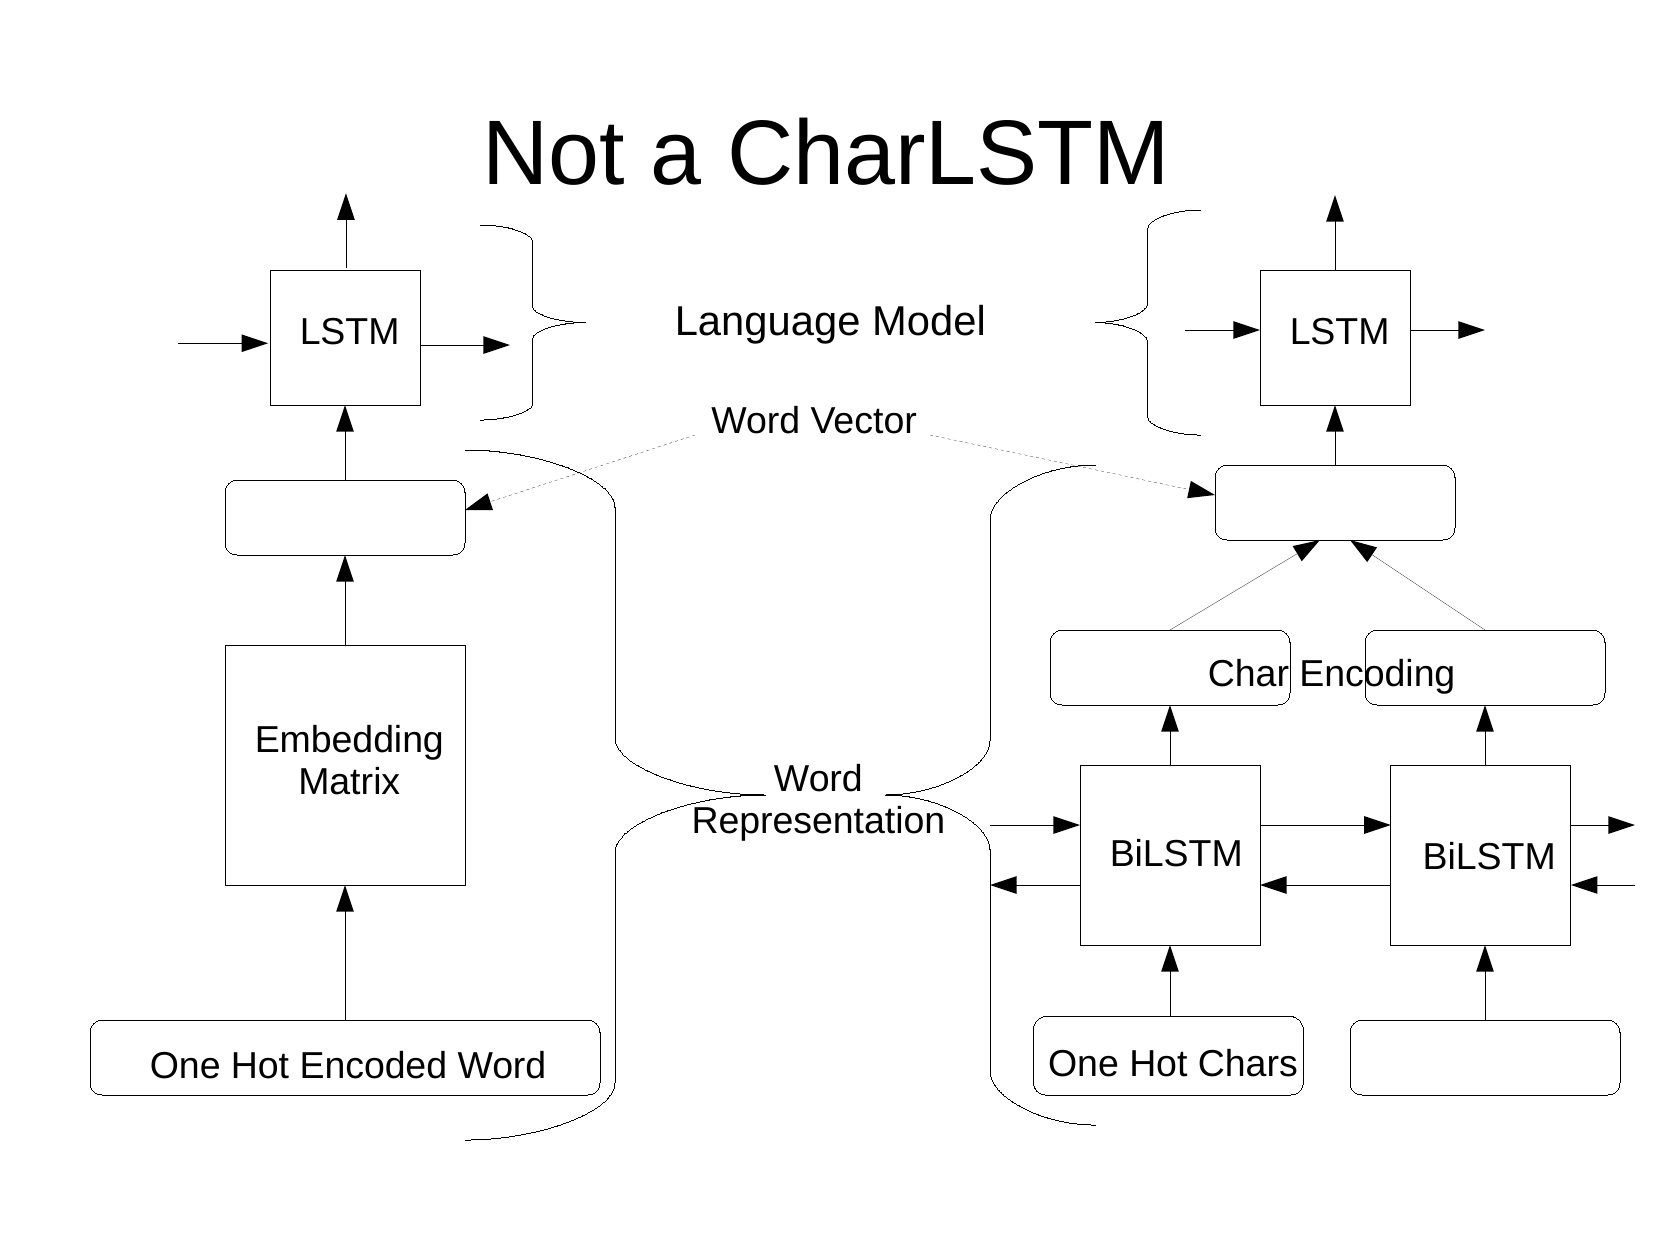

# Not a CharLSTM
Language Model
LSTM
LSTM
Word Vector
Char Encoding
Embedding
Matrix
Word
Representation
BiLSTM
BiLSTM
One Hot Chars
One Hot Encoded Word